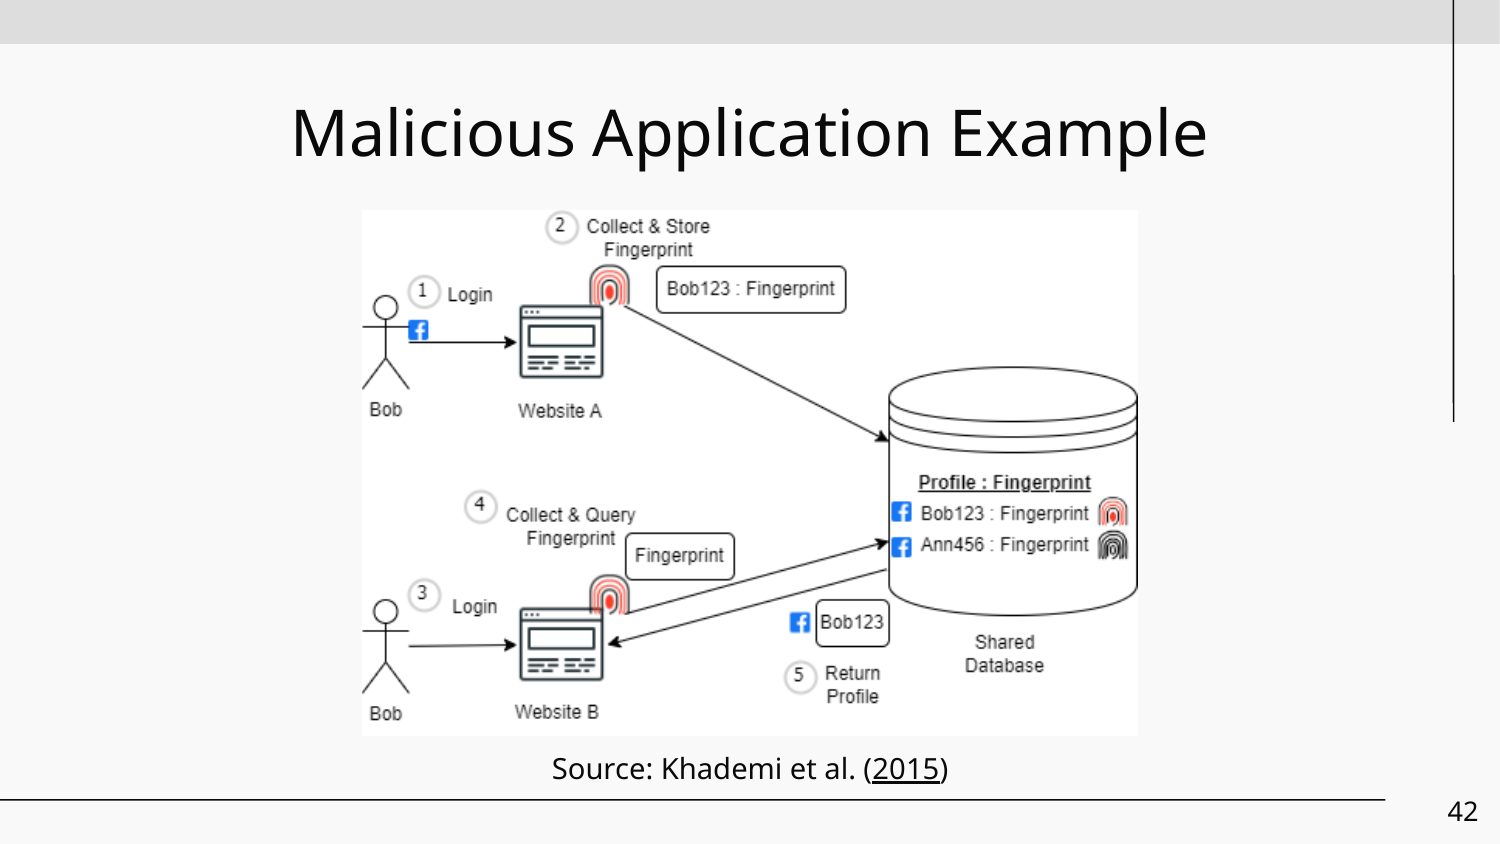

# Malicious Application Example
Source: Khademi et al. (2015)